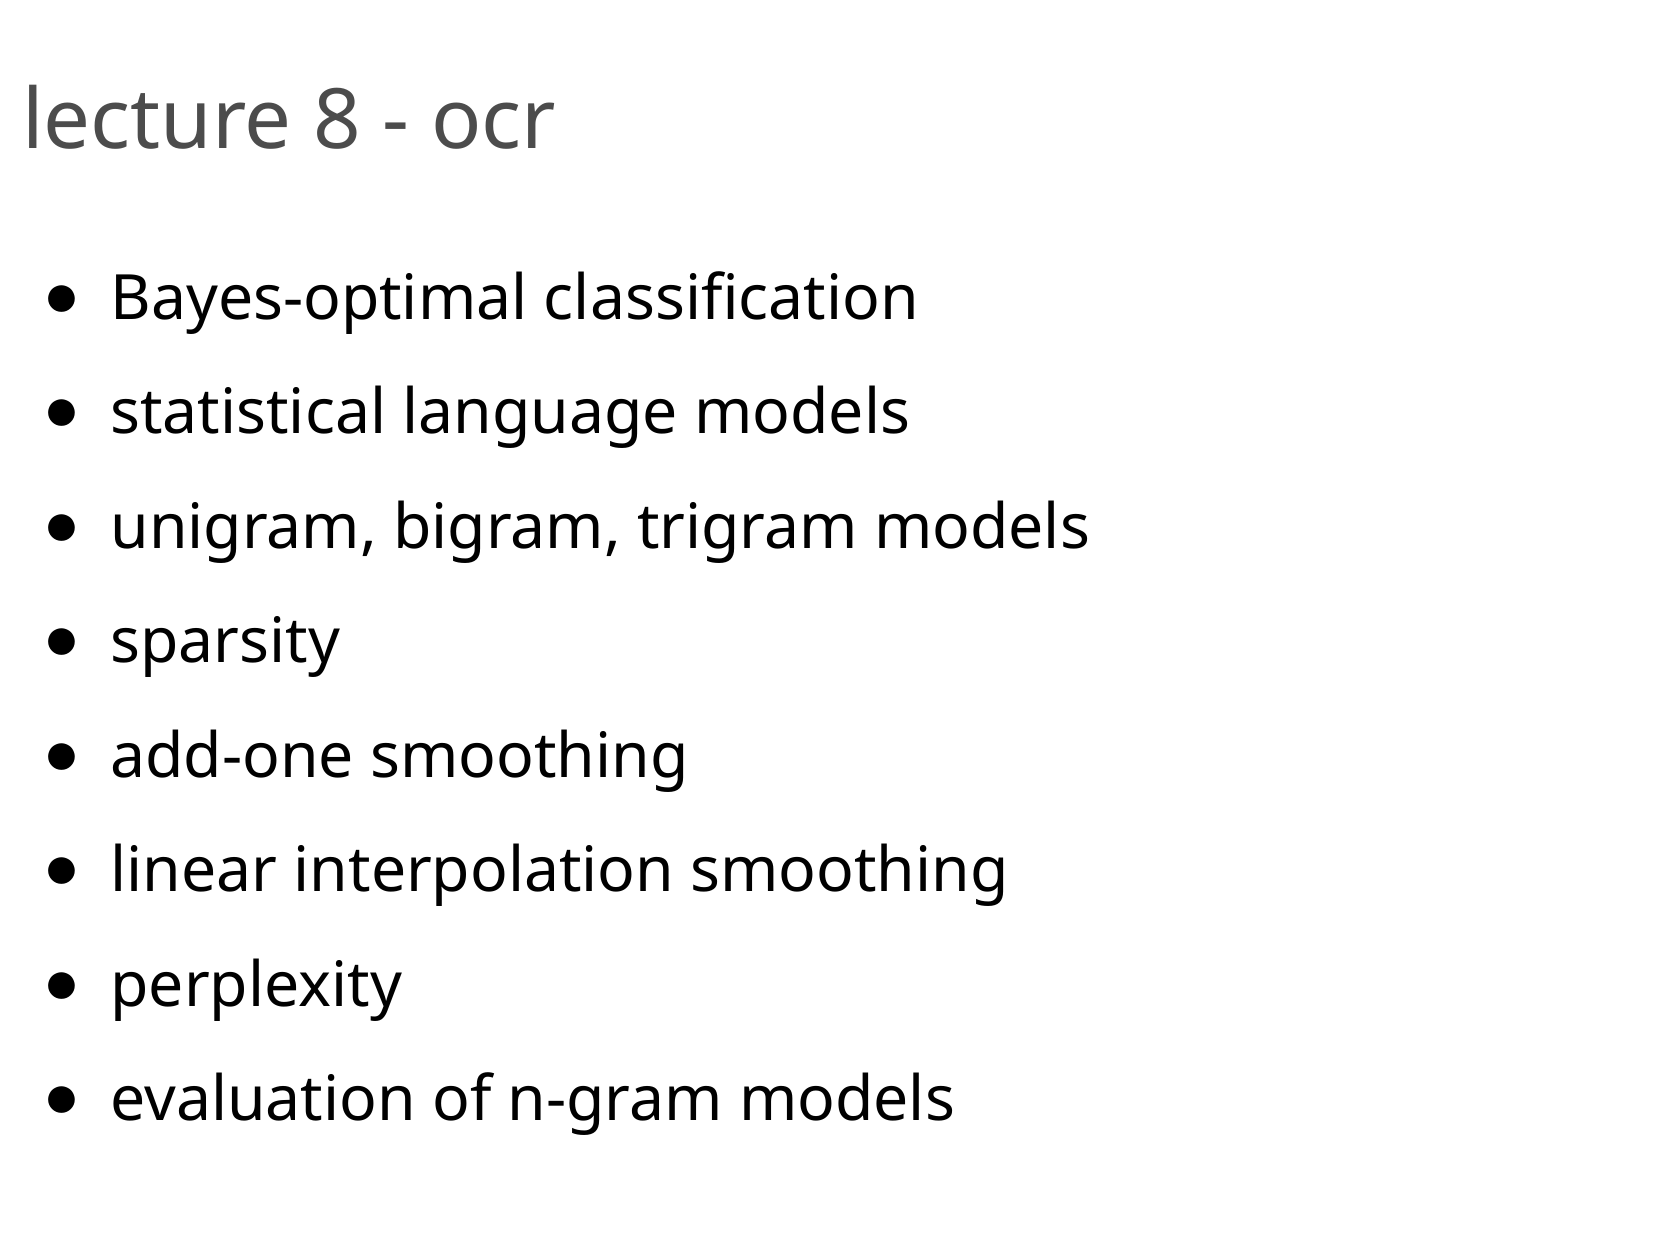

# lecture 8 - ocr
Bayes-optimal classification
statistical language models
unigram, bigram, trigram models
sparsity
add-one smoothing
linear interpolation smoothing
perplexity
evaluation of n-gram models